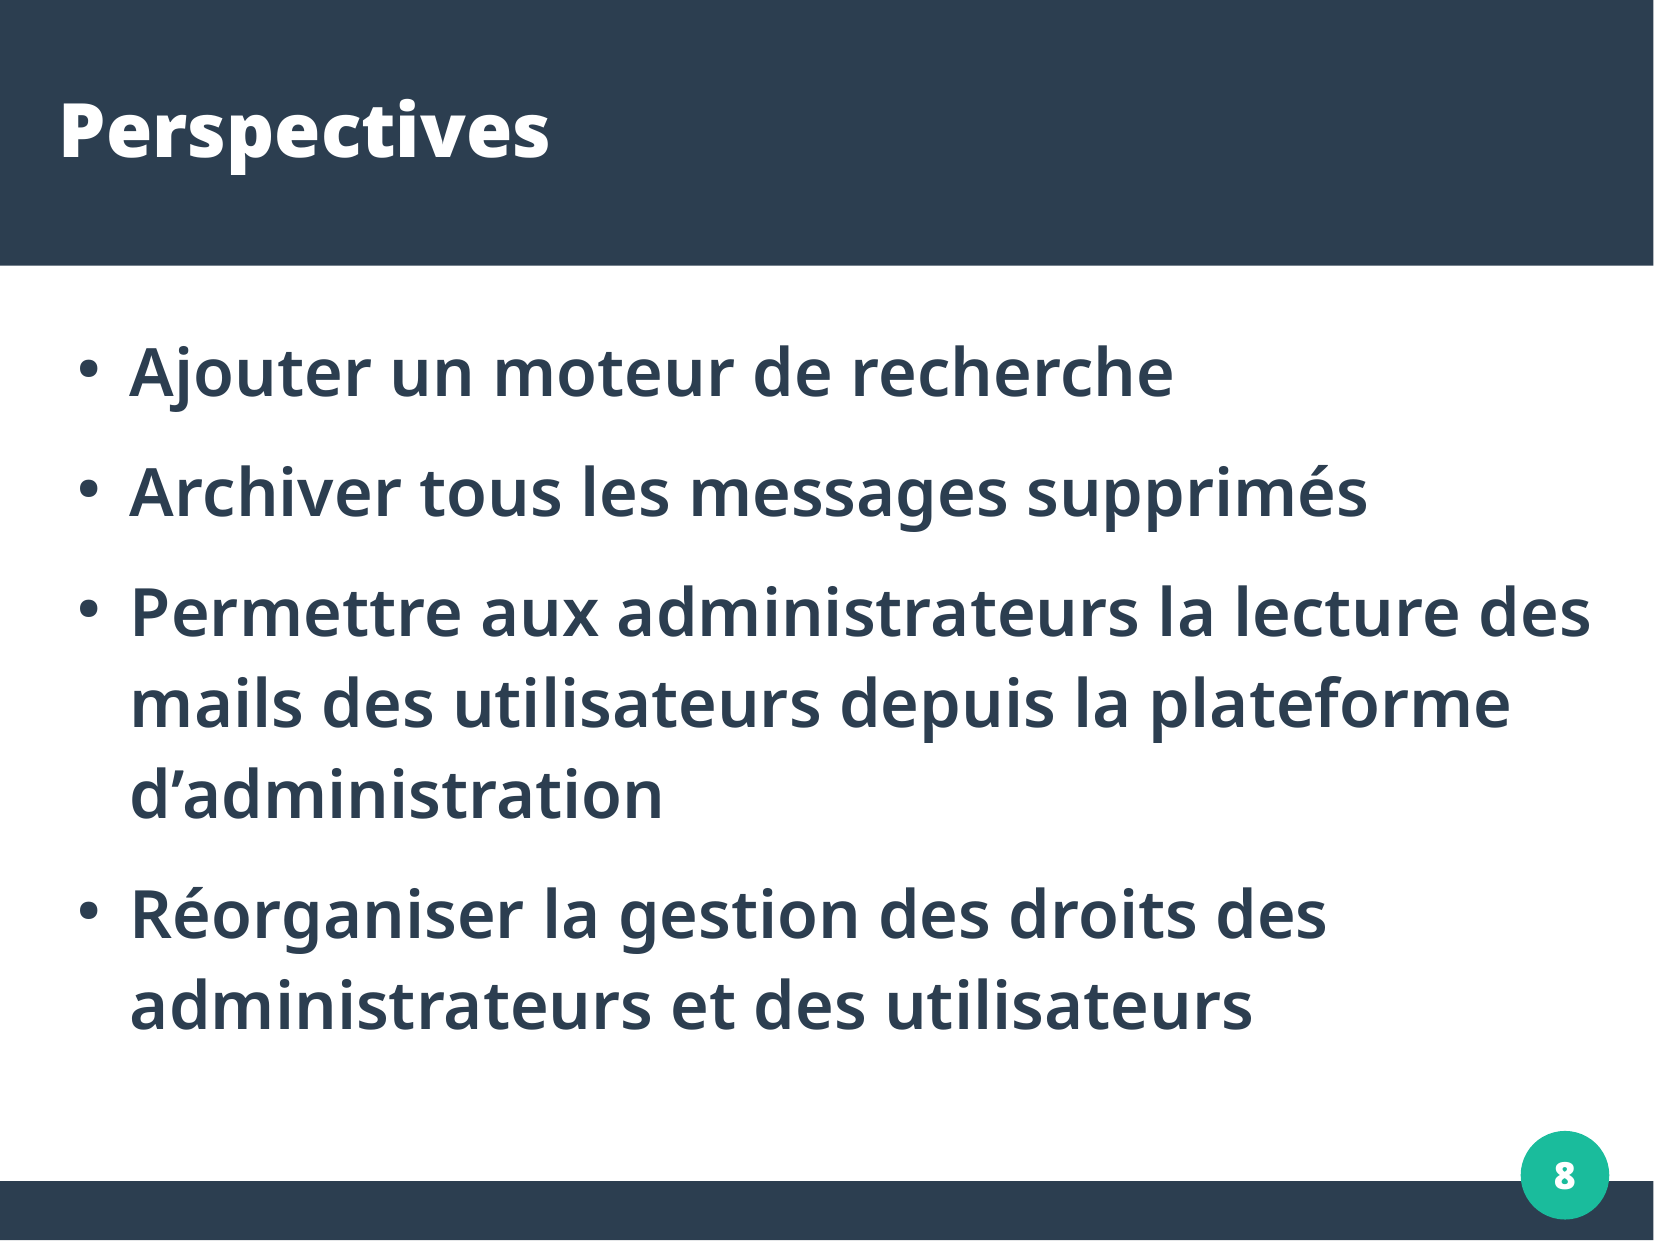

# Perspectives
Ajouter un moteur de recherche
Archiver tous les messages supprimés
Permettre aux administrateurs la lecture des mails des utilisateurs depuis la plateforme d’administration
Réorganiser la gestion des droits des administrateurs et des utilisateurs
8